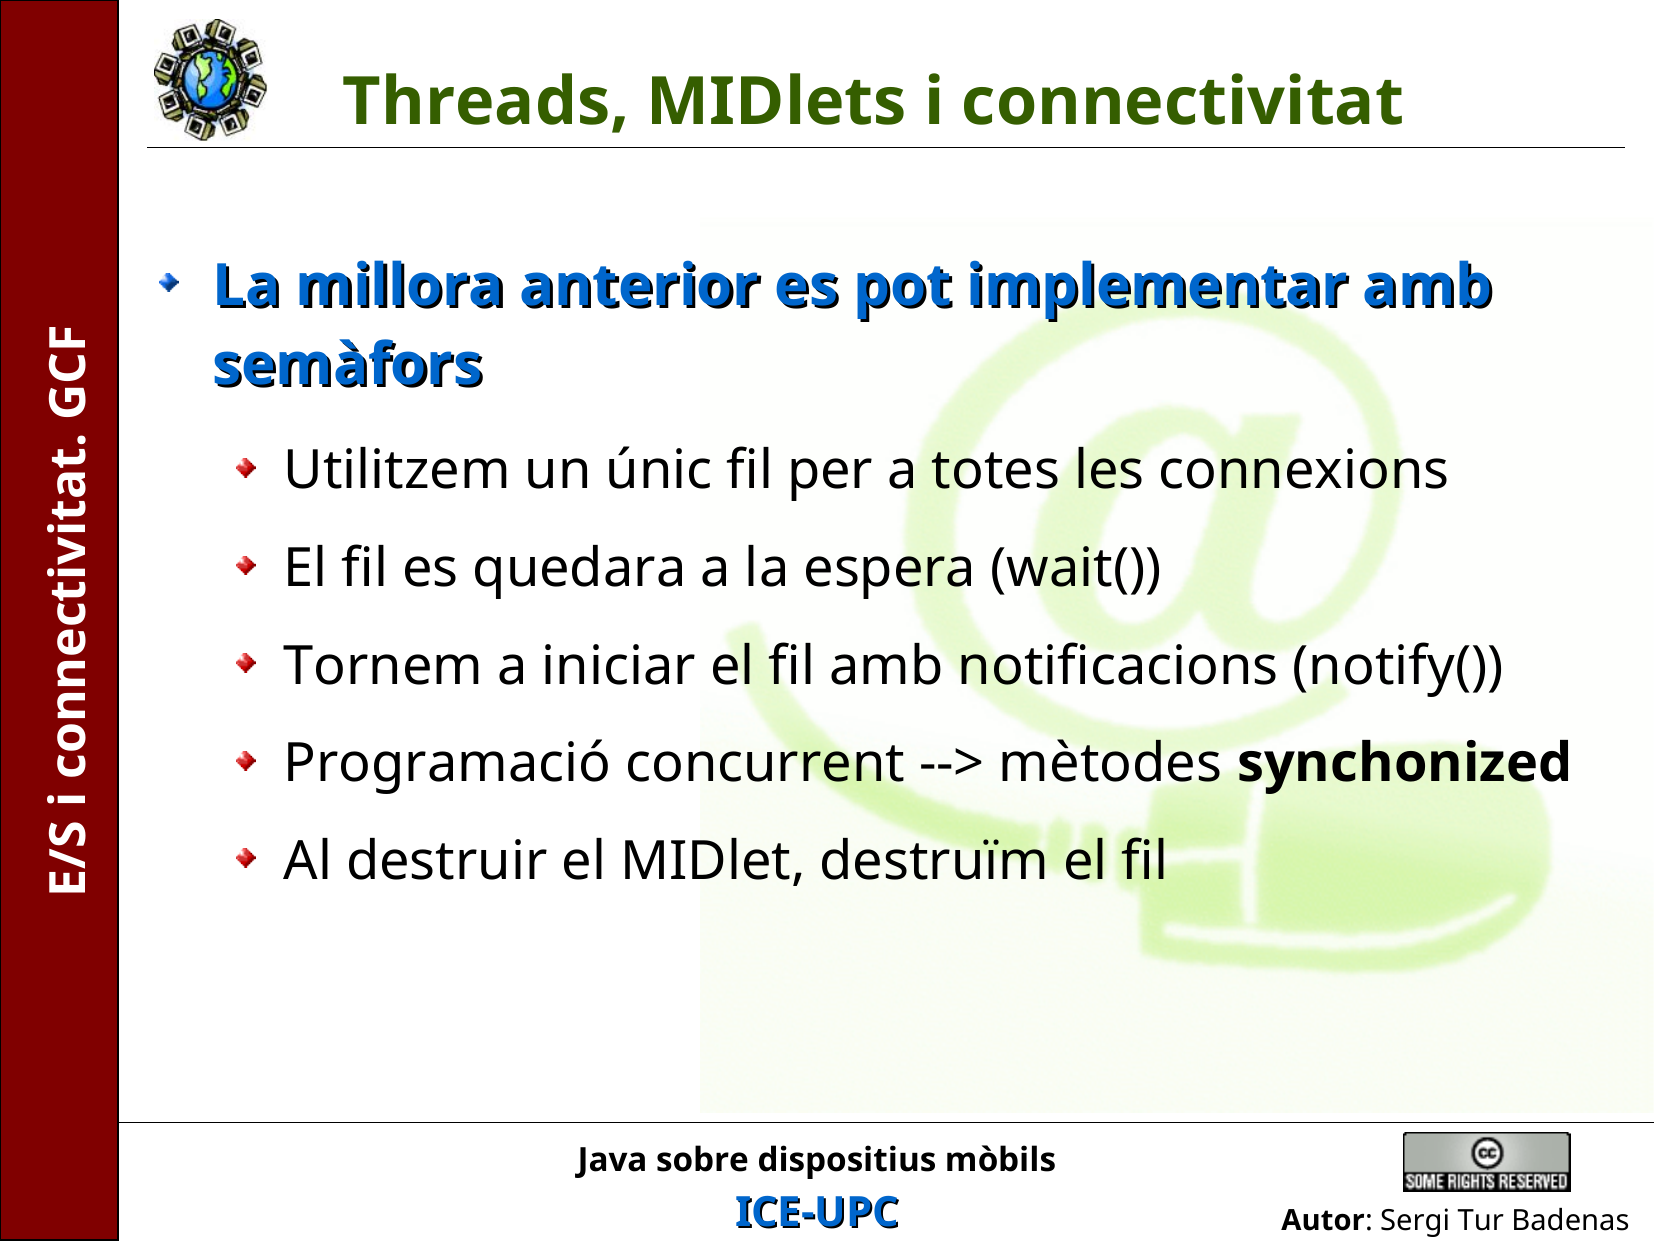

# Threads, MIDlets i connectivitat
La millora anterior es pot implementar amb semàfors
Utilitzem un únic fil per a totes les connexions
El fil es quedara a la espera (wait())
Tornem a iniciar el fil amb notificacions (notify())
Programació concurrent --> mètodes synchonized
Al destruir el MIDlet, destruïm el fil